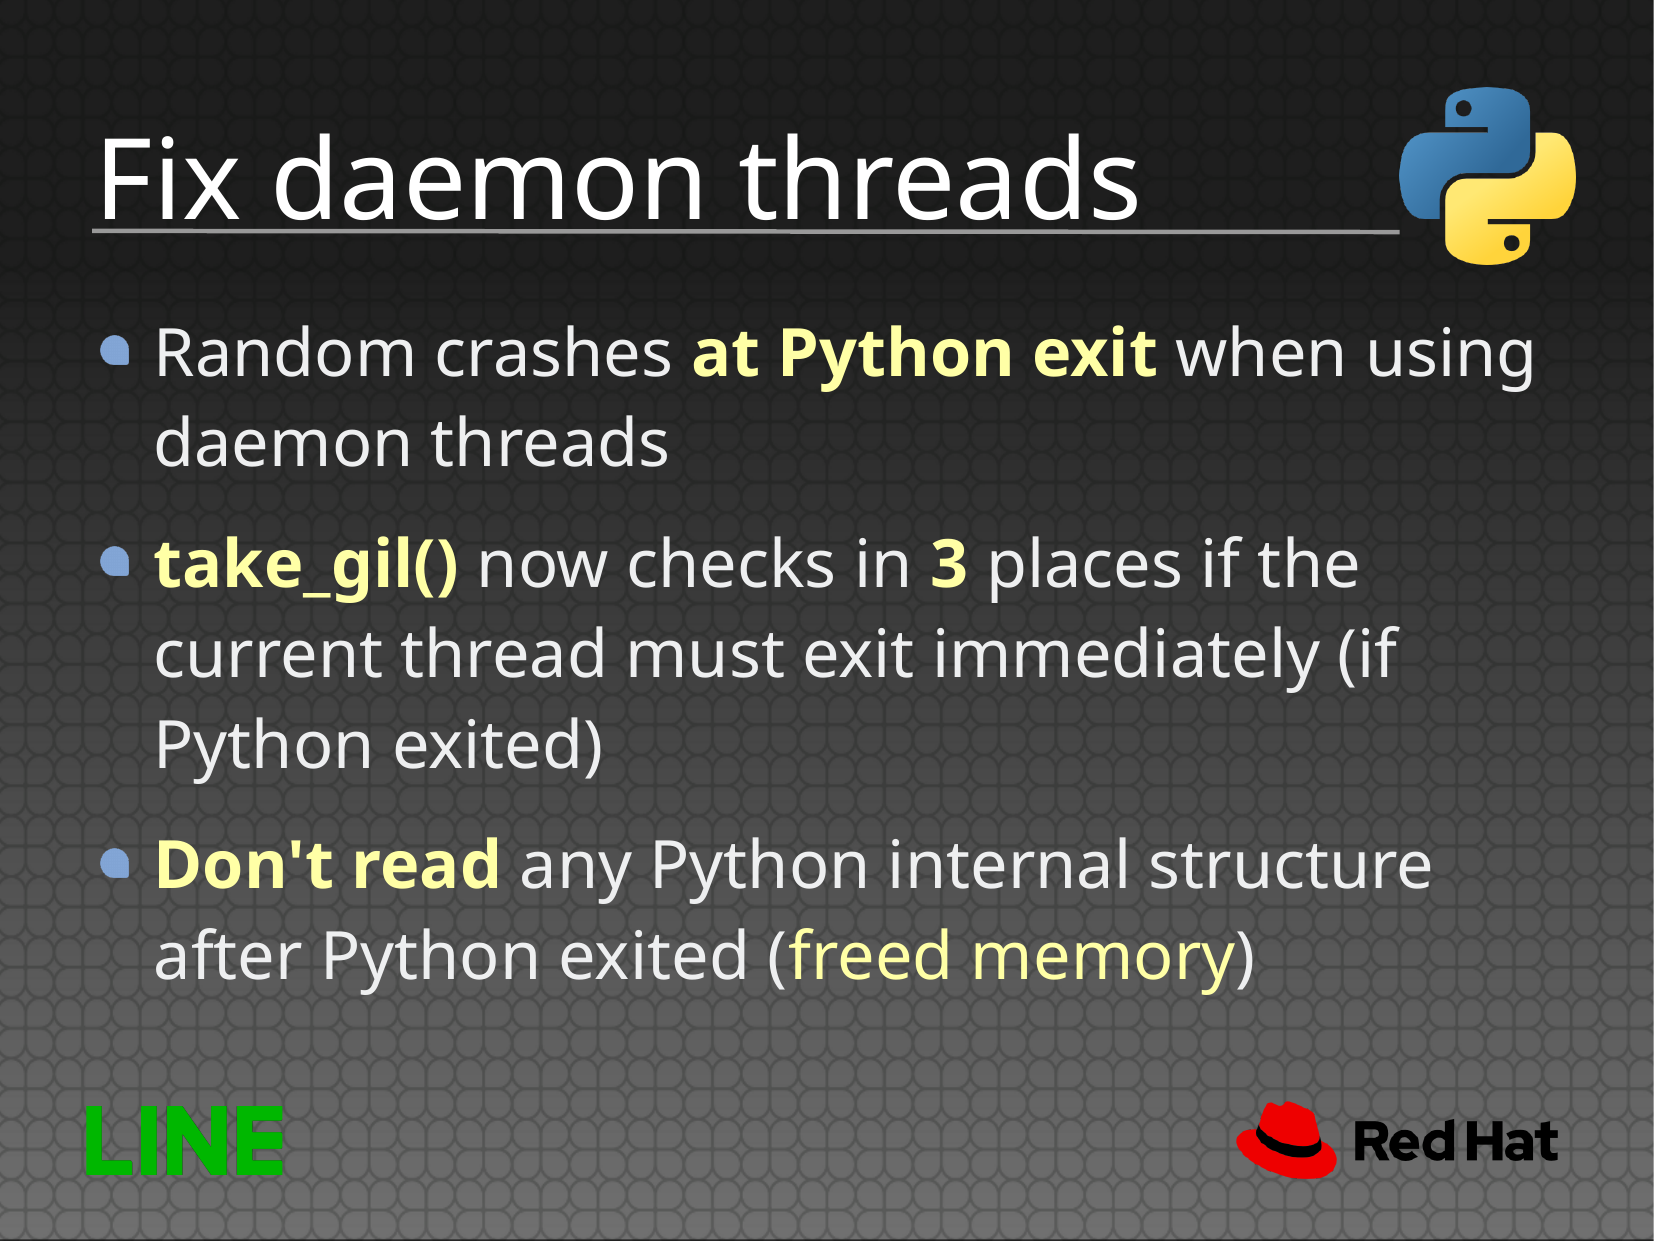

Fix daemon threads
# Random crashes at Python exit when using daemon threads
take_gil() now checks in 3 places if the current thread must exit immediately (if Python exited)
Don't read any Python internal structure after Python exited (freed memory)